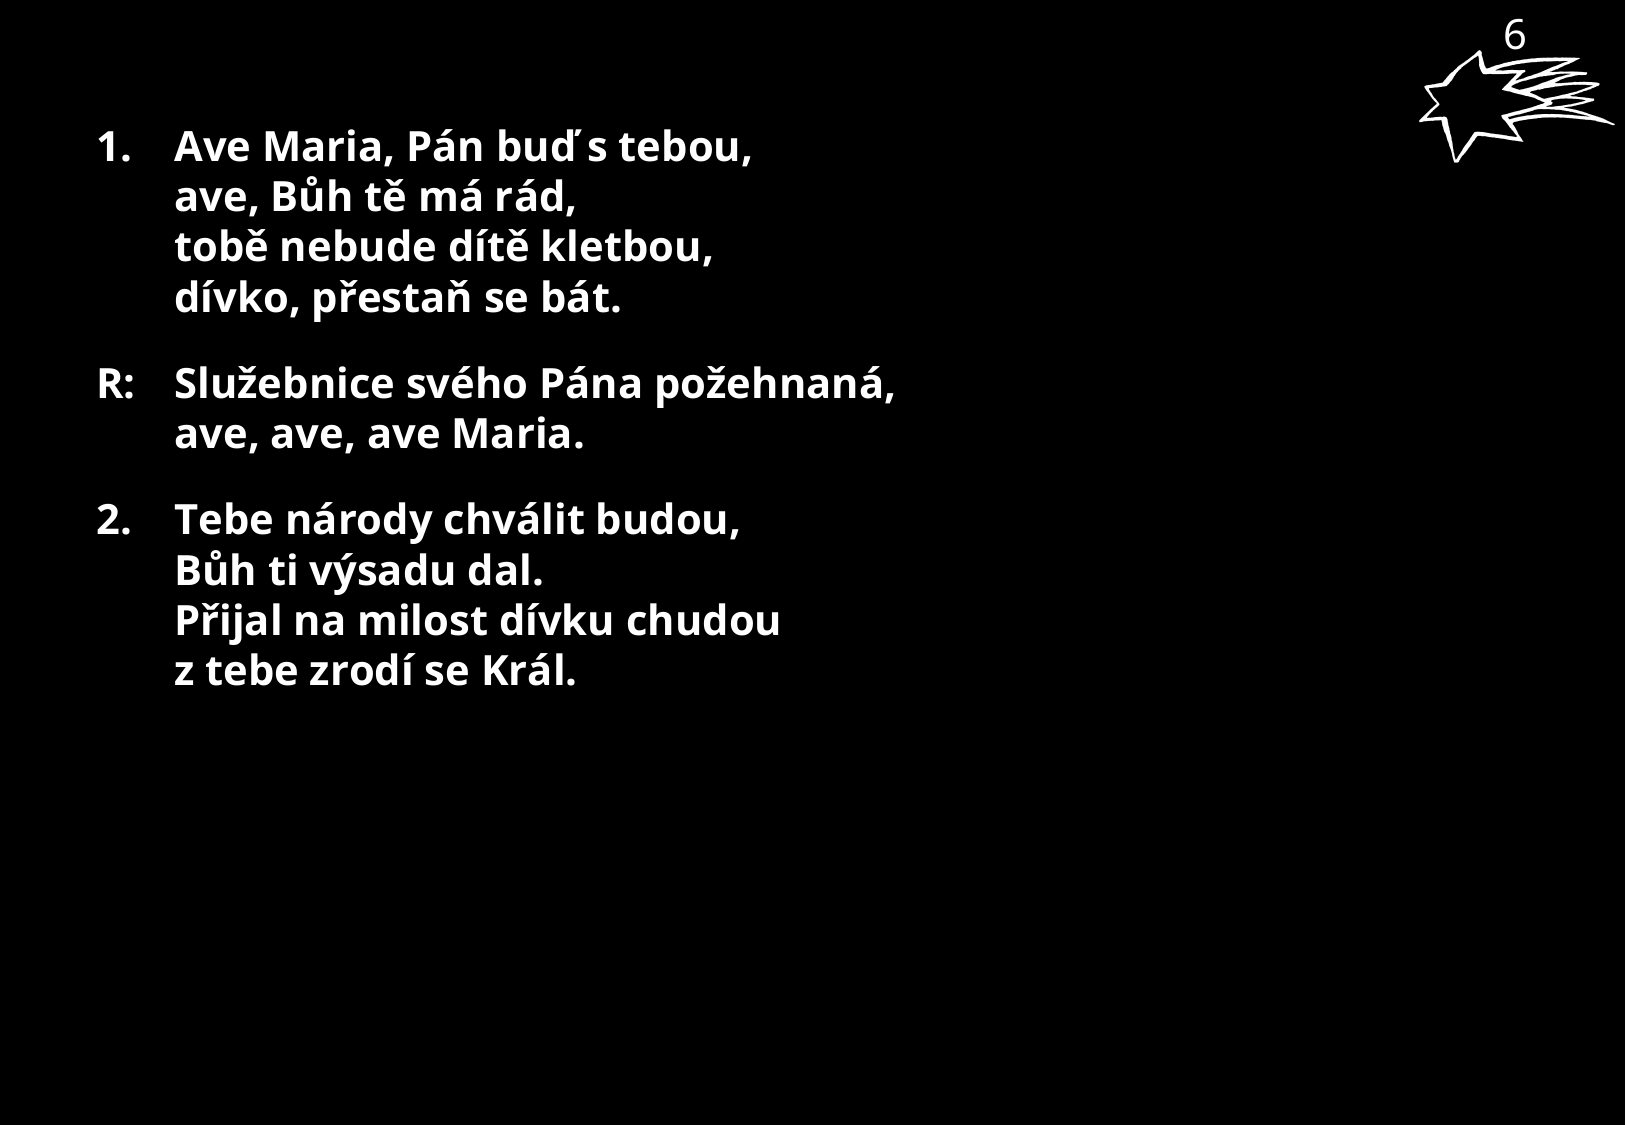

6
# Ave Maria, Pán buď s tebou, ave, Bůh tě má rád, tobě nebude dítě kletbou, dívko, přestaň se bát.
R: 	Služebnice svého Pána požehnaná,
ave, ave, ave Maria.
Tebe národy chválit budou,
Bůh ti výsadu dal.
Přijal na milost dívku chudou
z tebe zrodí se Král.